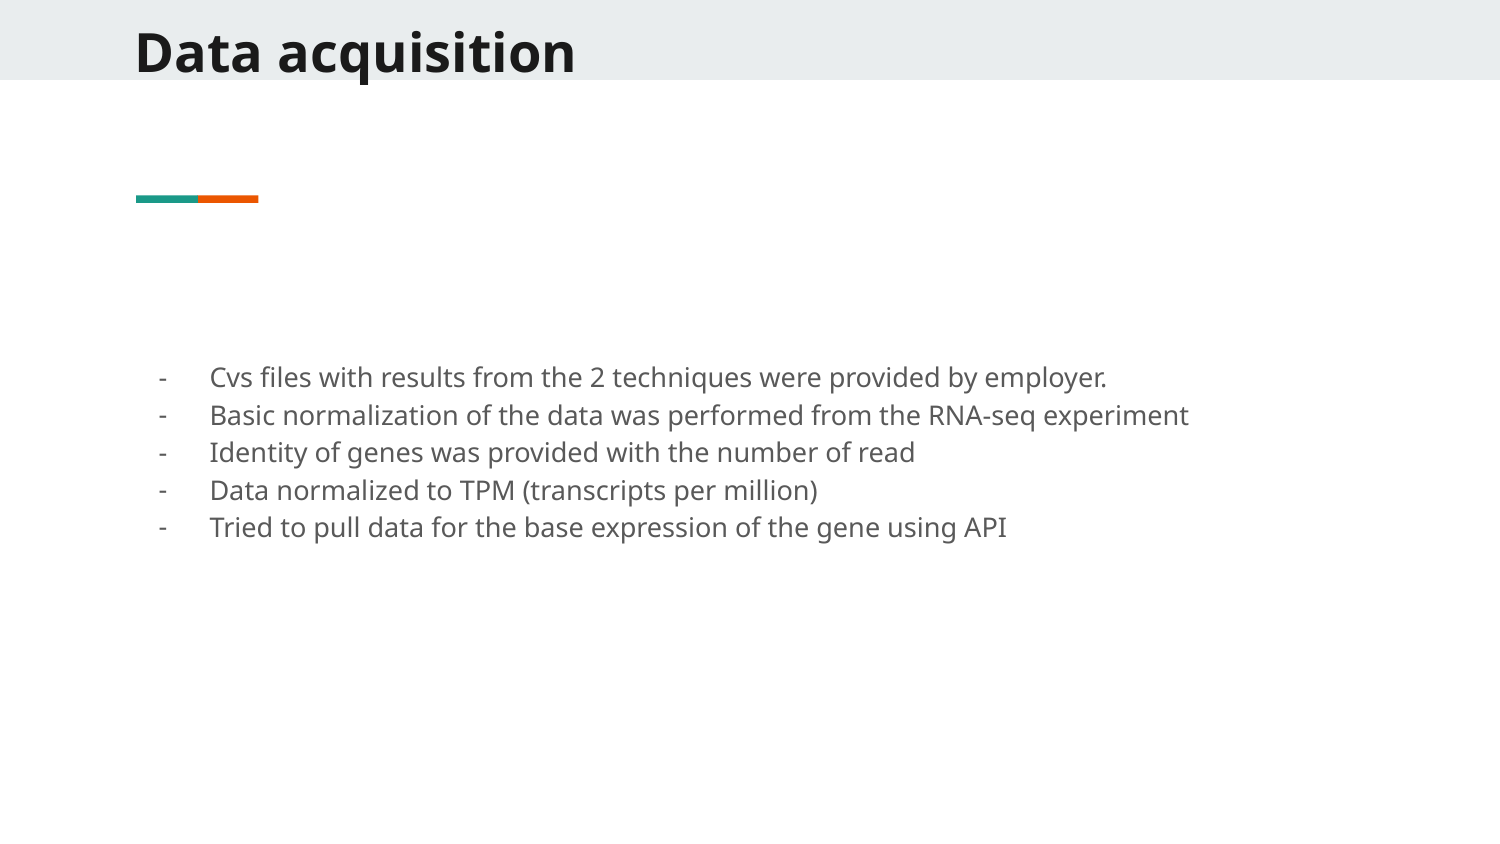

# Data acquisition
Cvs files with results from the 2 techniques were provided by employer.
Basic normalization of the data was performed from the RNA-seq experiment
Identity of genes was provided with the number of read
Data normalized to TPM (transcripts per million)
Tried to pull data for the base expression of the gene using API